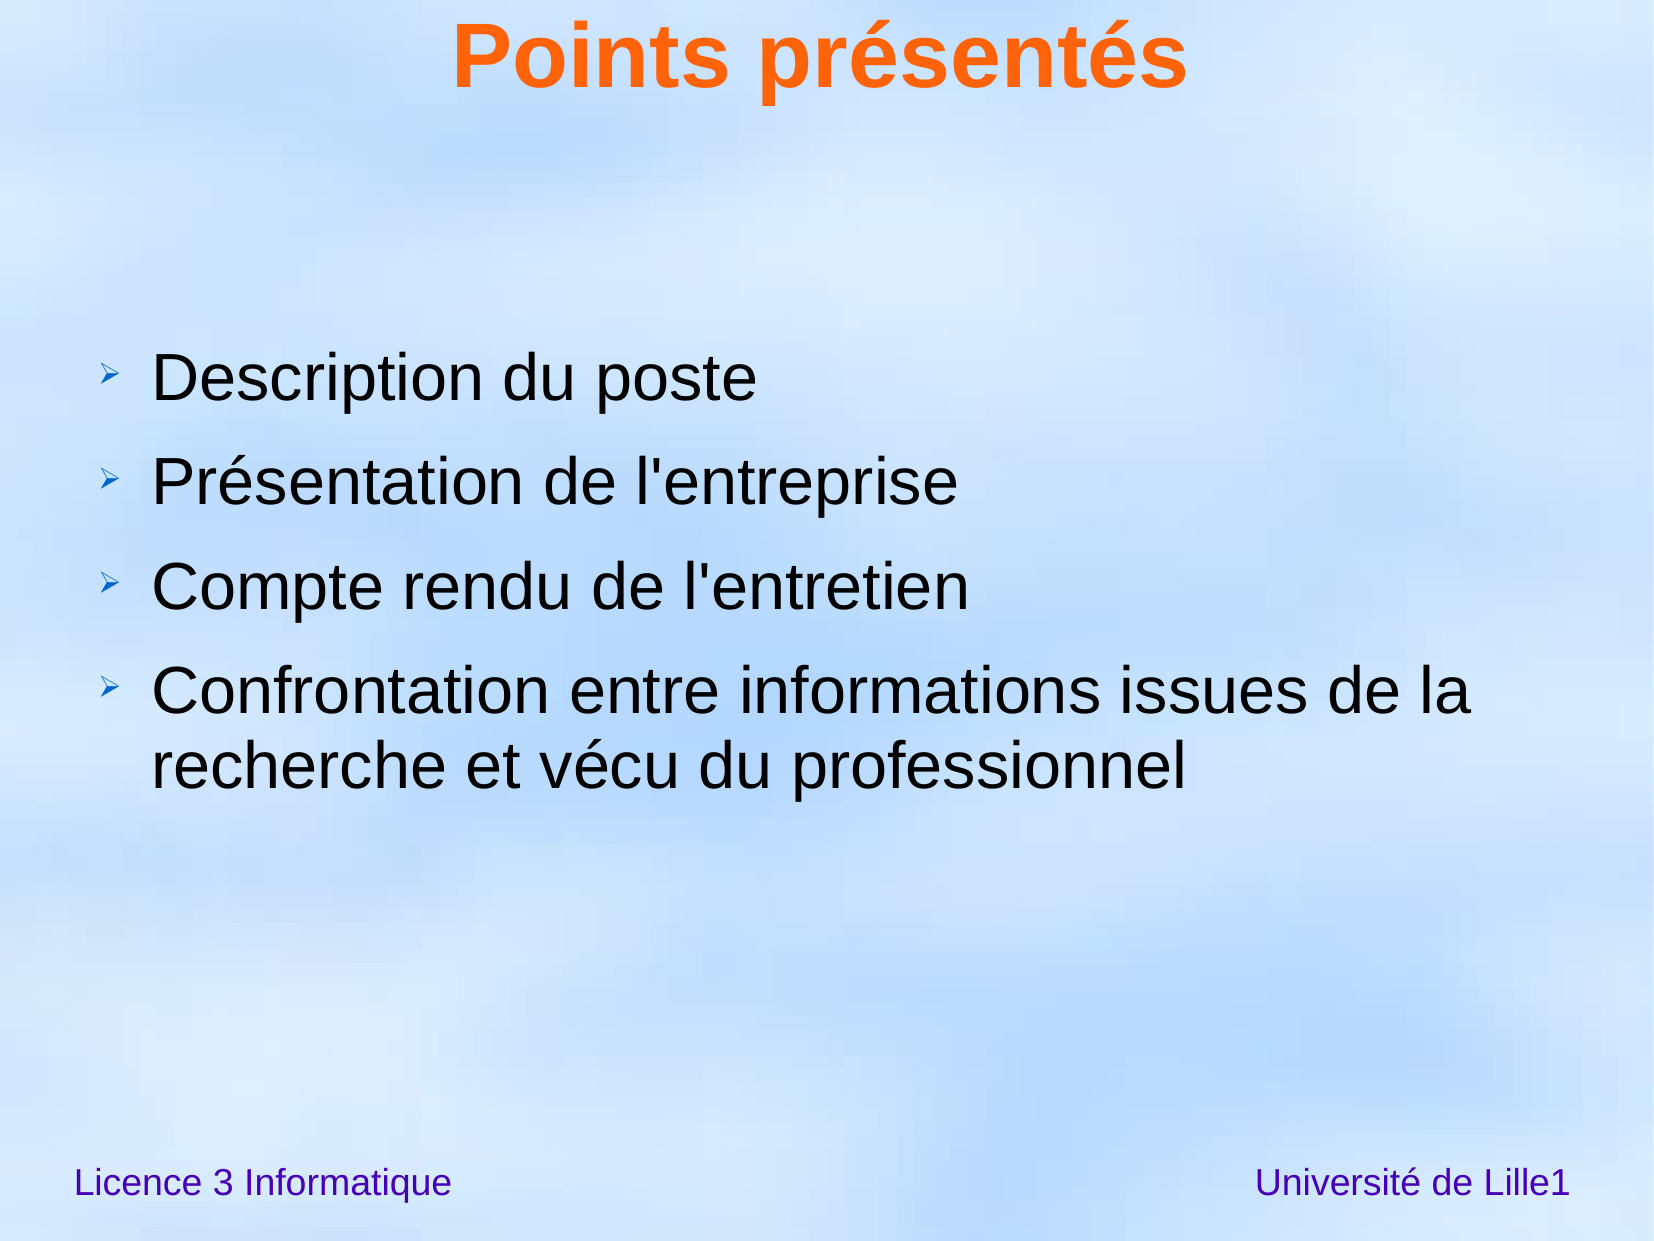

# Points présentés
Description du poste
Présentation de l'entreprise
Compte rendu de l'entretien
Confrontation entre informations issues de la recherche et vécu du professionnel
Licence 3 Informatique 							 				Université de Lille1